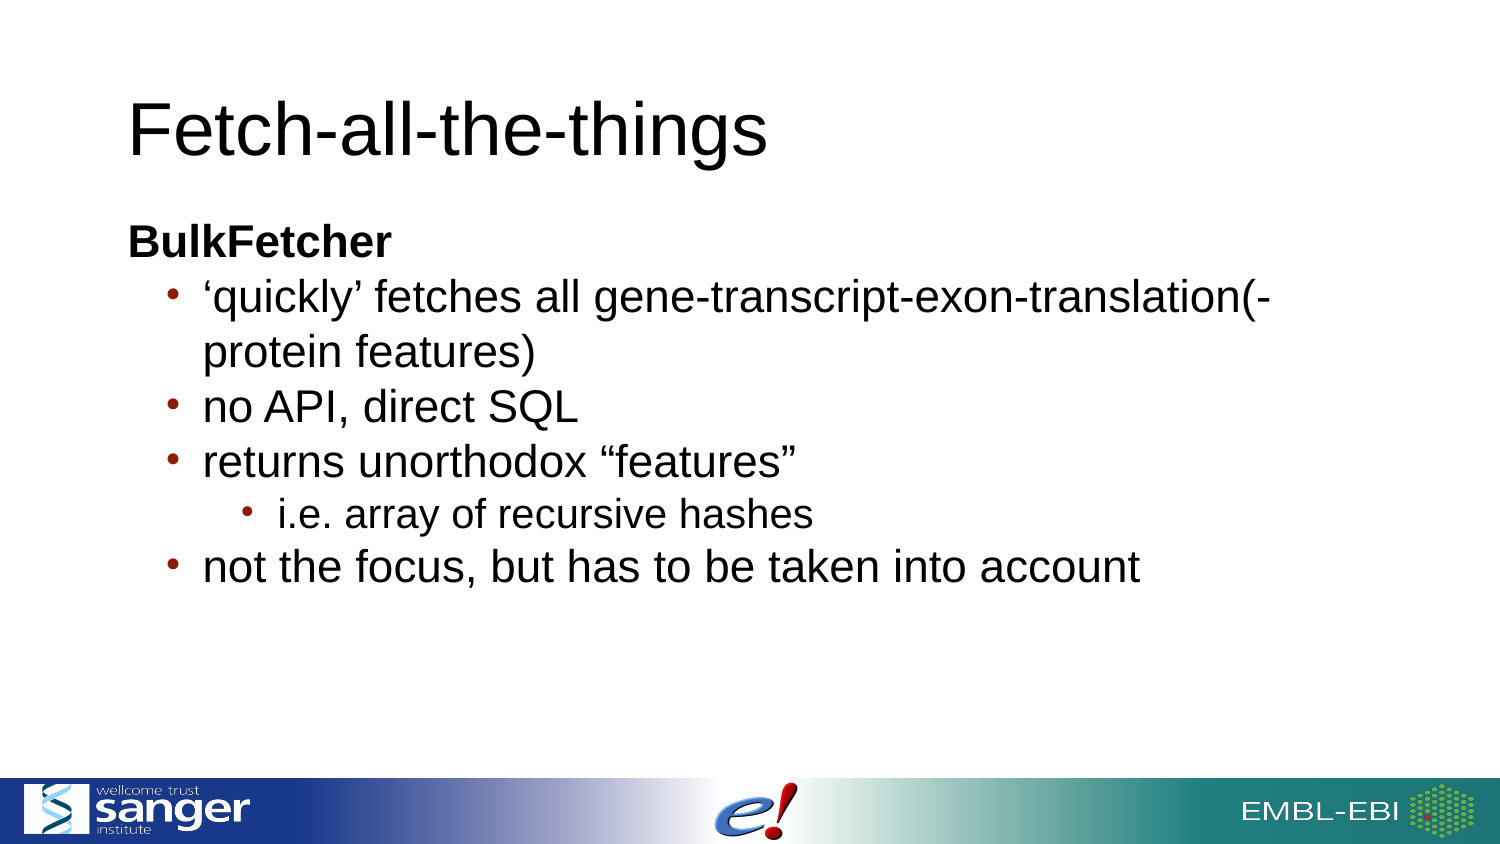

# Fetch-all-the-things
BulkFetcher
‘quickly’ fetches all gene-transcript-exon-translation(-protein features)
no API, direct SQL
returns unorthodox “features”
i.e. array of recursive hashes
not the focus, but has to be taken into account